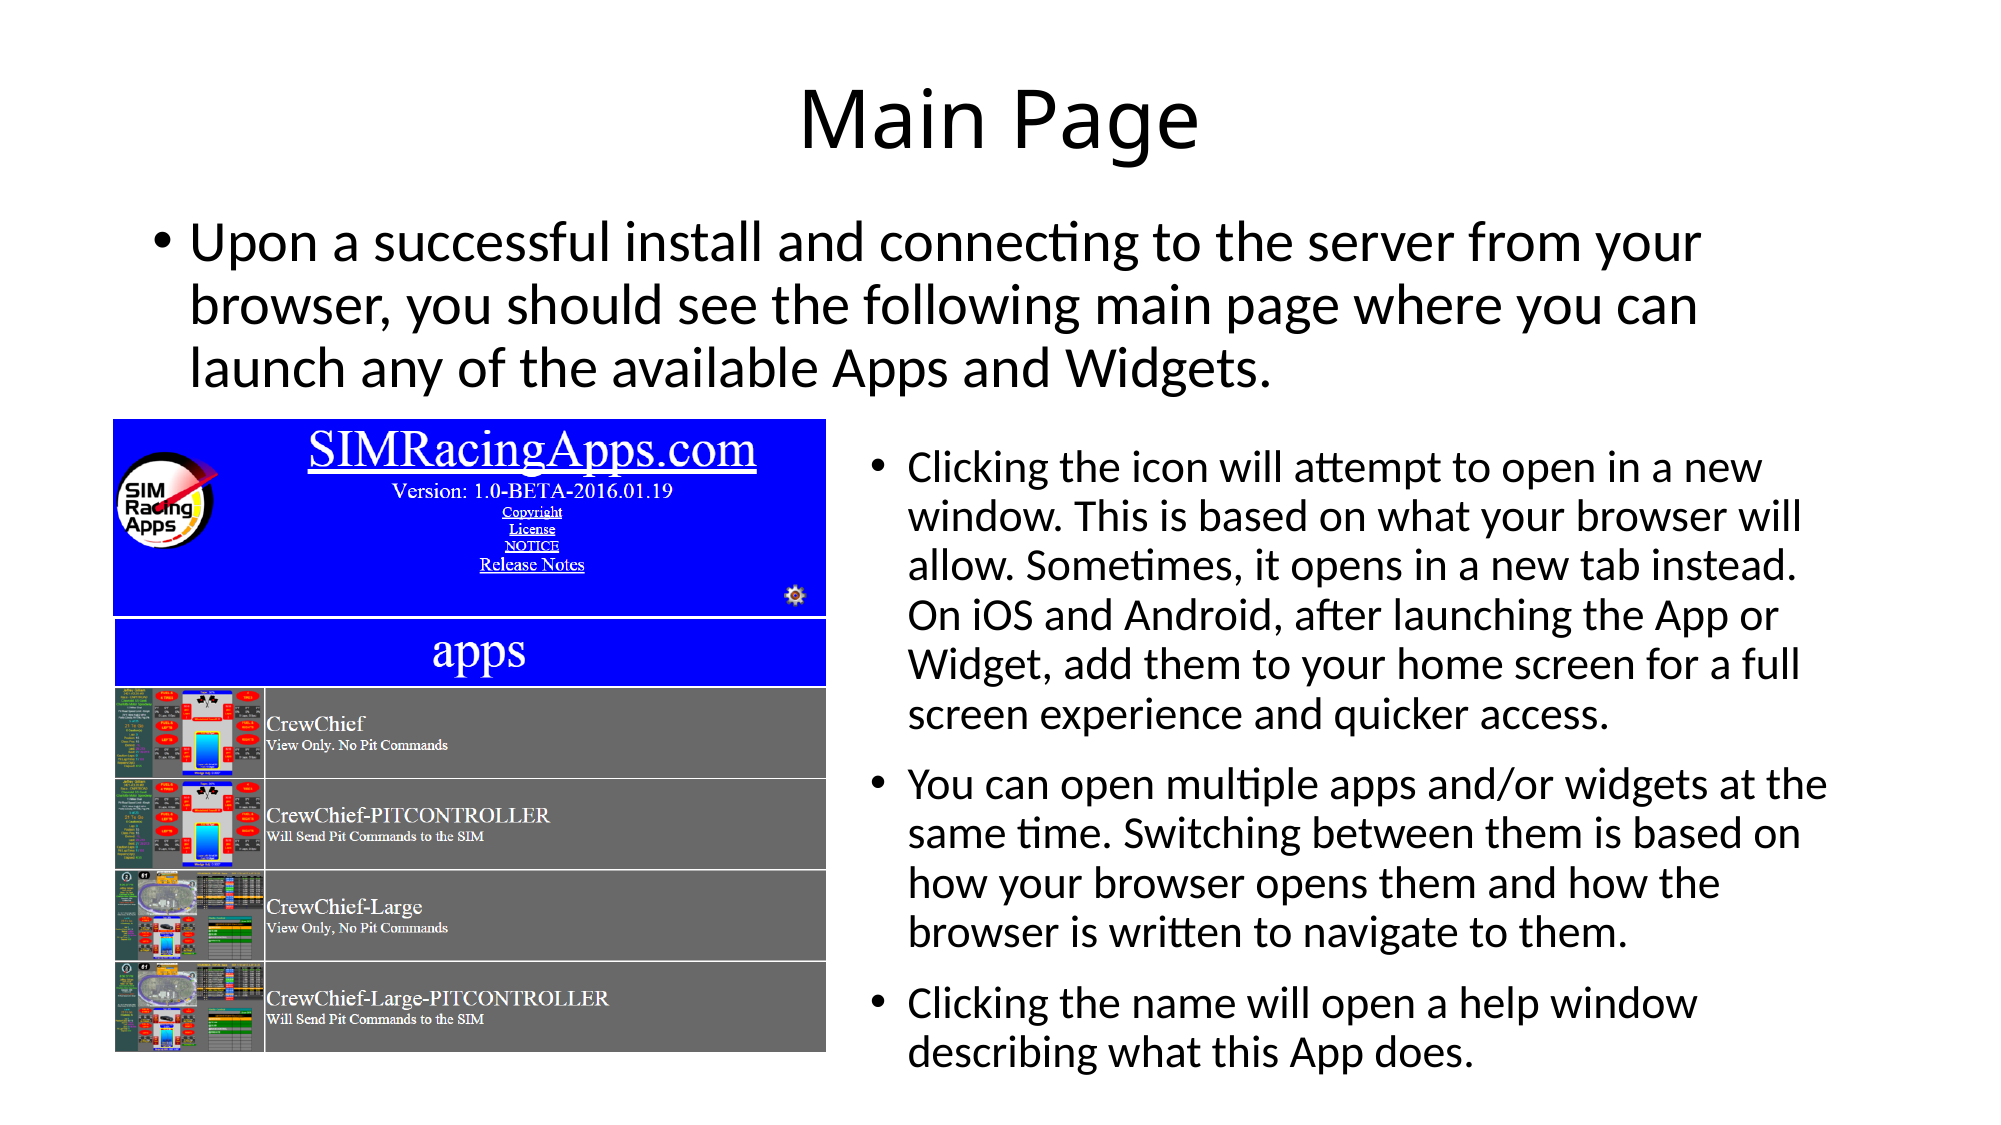

# Main Page
Upon a successful install and connecting to the server from your browser, you should see the following main page where you can launch any of the available Apps and Widgets.
Clicking the icon will attempt to open in a new window. This is based on what your browser will allow. Sometimes, it opens in a new tab instead. On iOS and Android, after launching the App or Widget, add them to your home screen for a full screen experience and quicker access.
You can open multiple apps and/or widgets at the same time. Switching between them is based on how your browser opens them and how the browser is written to navigate to them.
Clicking the name will open a help window describing what this App does.